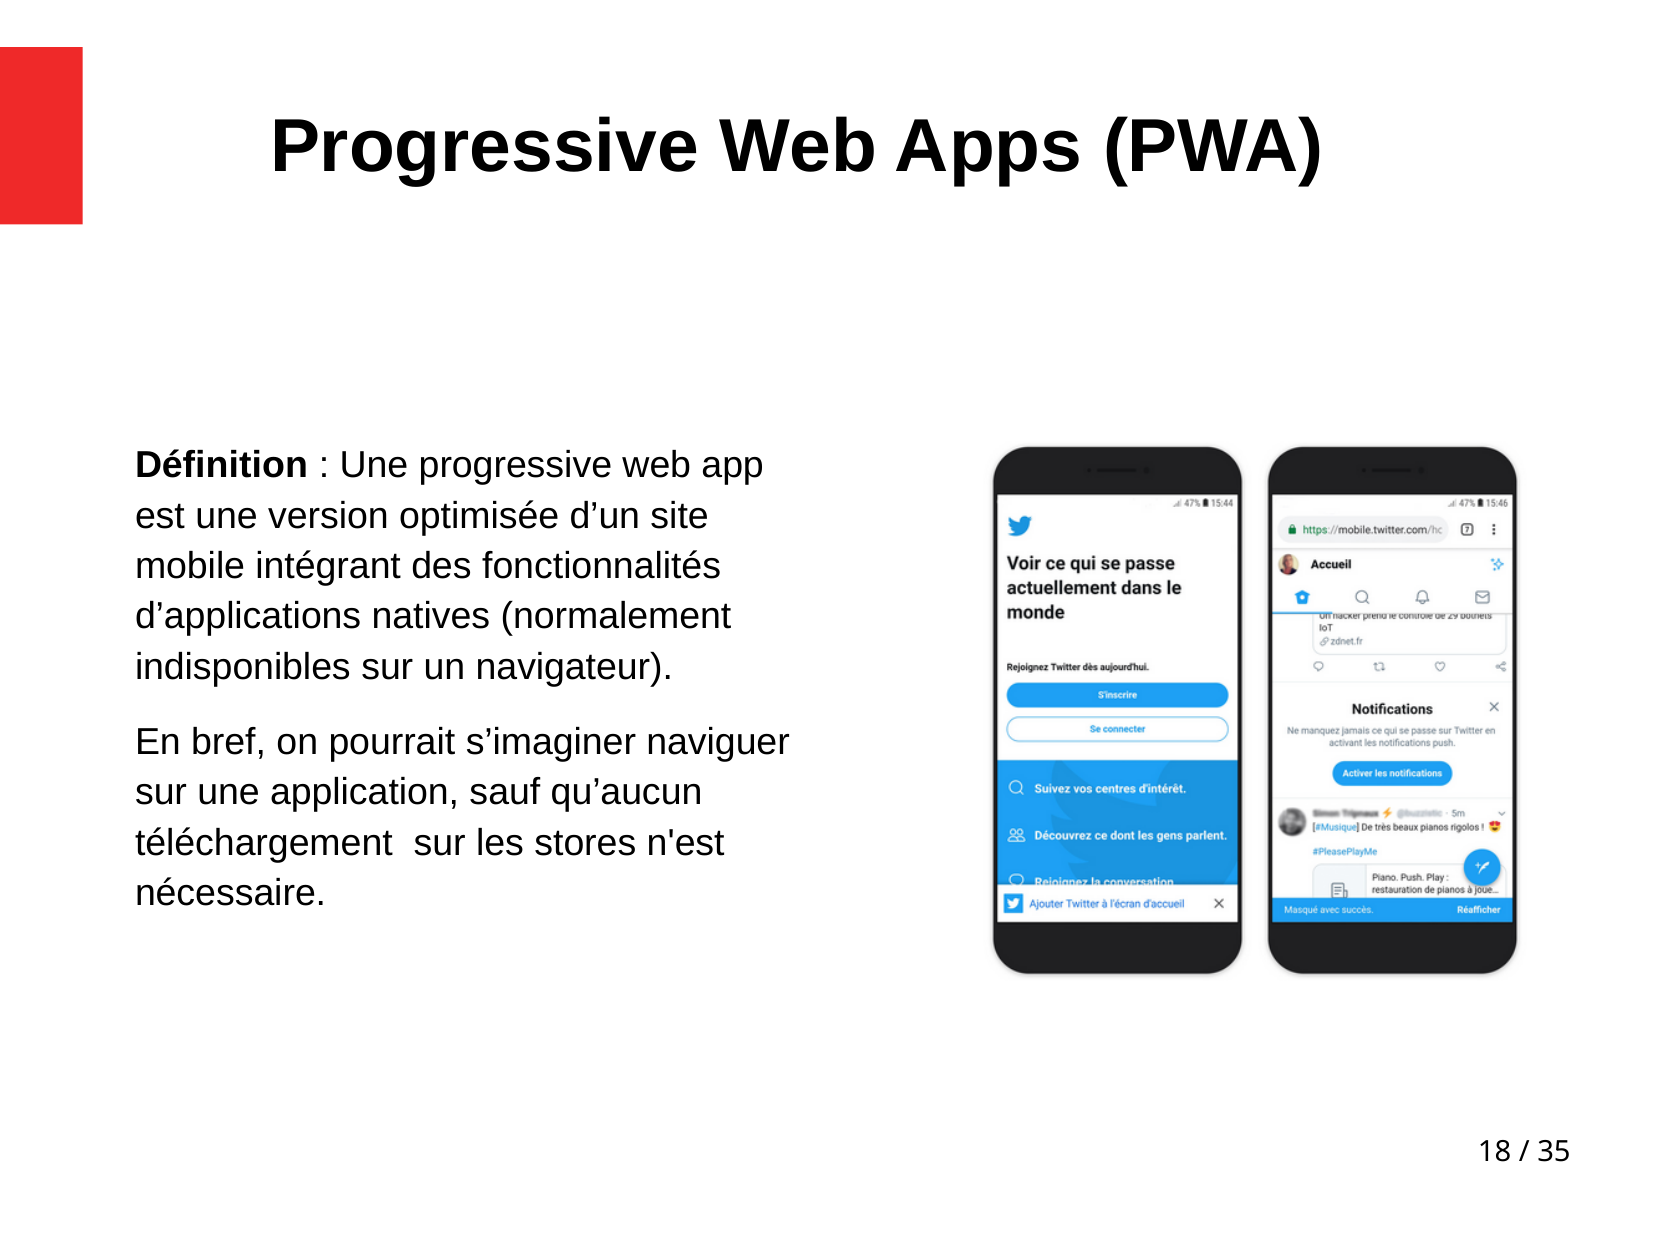

# Progressive Web Apps (PWA)
Définition : Une progressive web app est une version optimisée d’un site mobile intégrant des fonctionnalités d’applications natives (normalement indisponibles sur un navigateur).
En bref, on pourrait s’imaginer naviguer sur une application, sauf qu’aucun téléchargement  sur les stores n'est nécessaire.
18